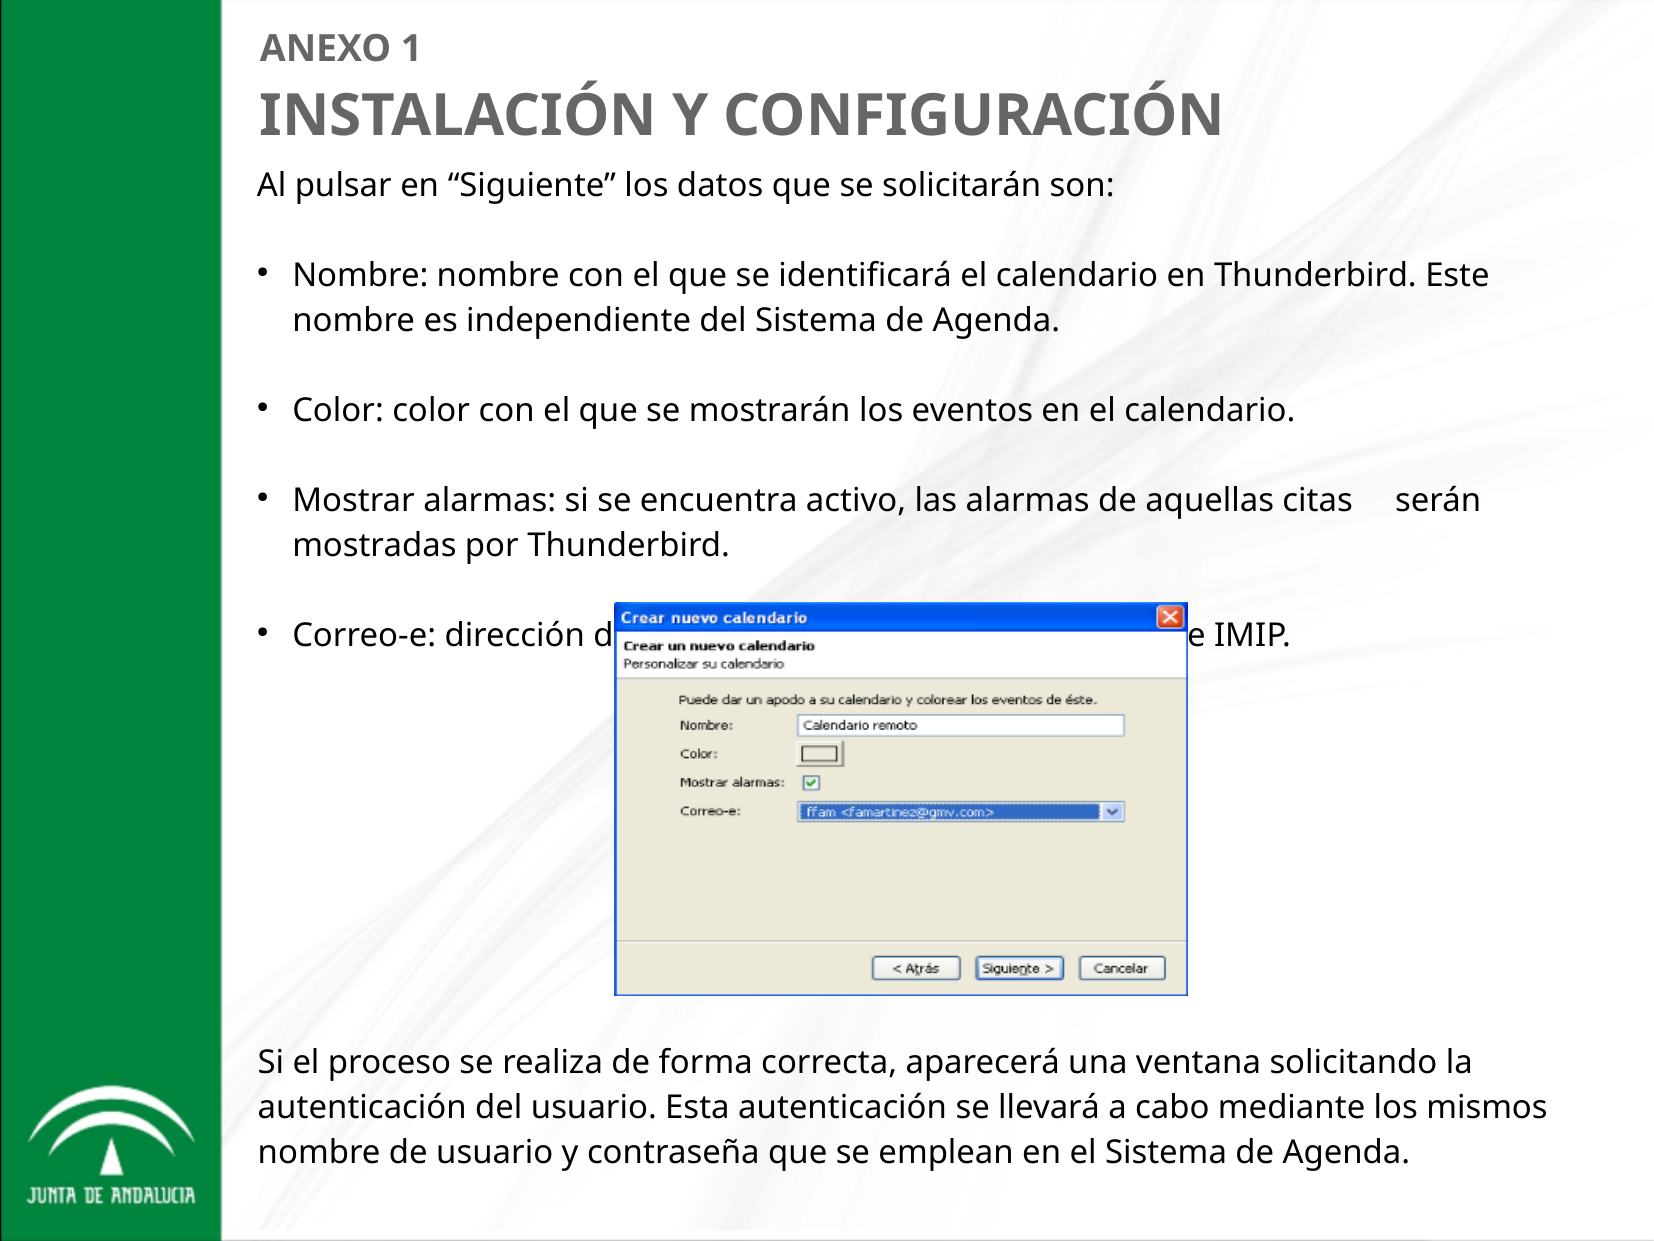

# ANEXO 1 INSTALACIÓN Y CONFIGURACIÓN
Al pulsar en “Siguiente” los datos que se solicitarán son:
Nombre: nombre con el que se identificará el calendario en Thunderbird. Este nombre es independiente del Sistema de Agenda.
Color: color con el que se mostrarán los eventos en el calendario.
Mostrar alarmas: si se encuentra activo, las alarmas de aquellas citas serán mostradas por Thunderbird.
Correo-e: dirección de correo electrónico para la gestión de IMIP.
Si el proceso se realiza de forma correcta, aparecerá una ventana solicitando la autenticación del usuario. Esta autenticación se llevará a cabo mediante los mismos nombre de usuario y contraseña que se emplean en el Sistema de Agenda.